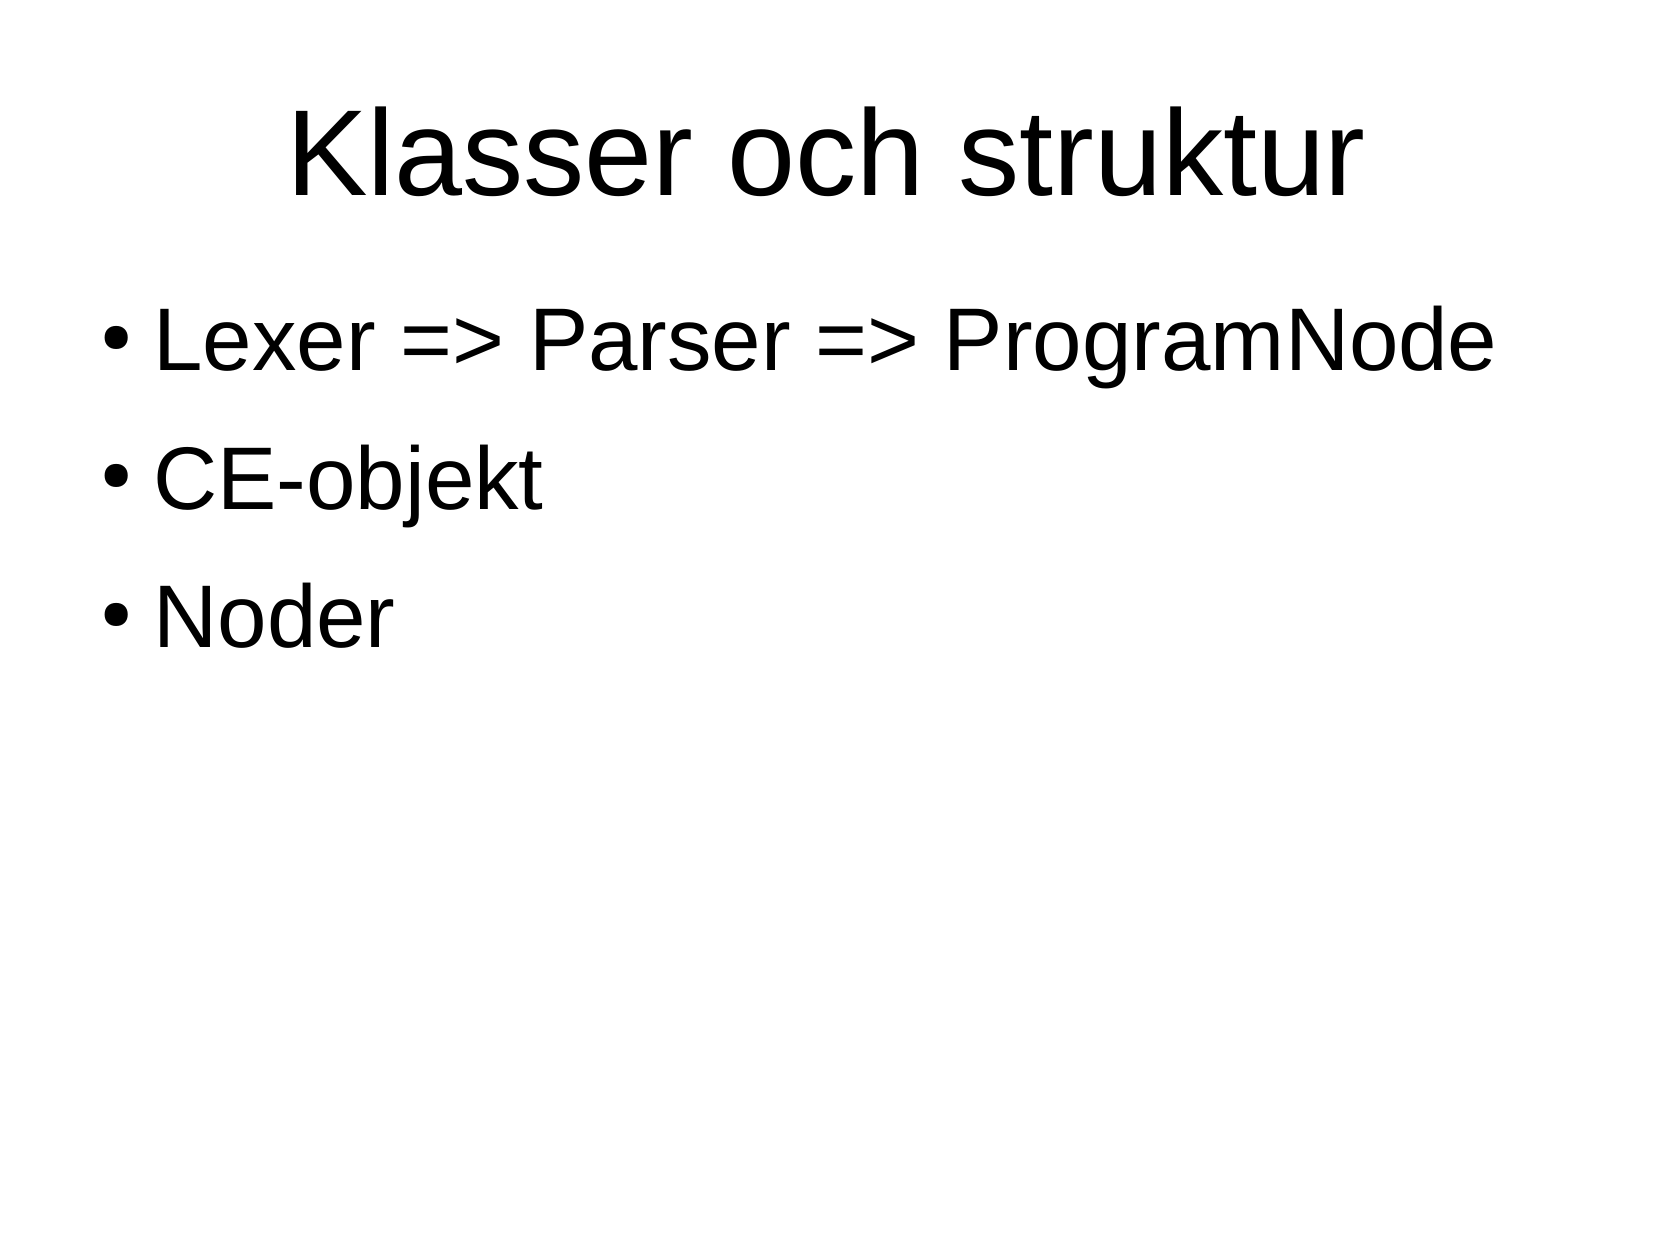

# Klasser och struktur
Lexer => Parser => ProgramNode
CE-objekt
Noder